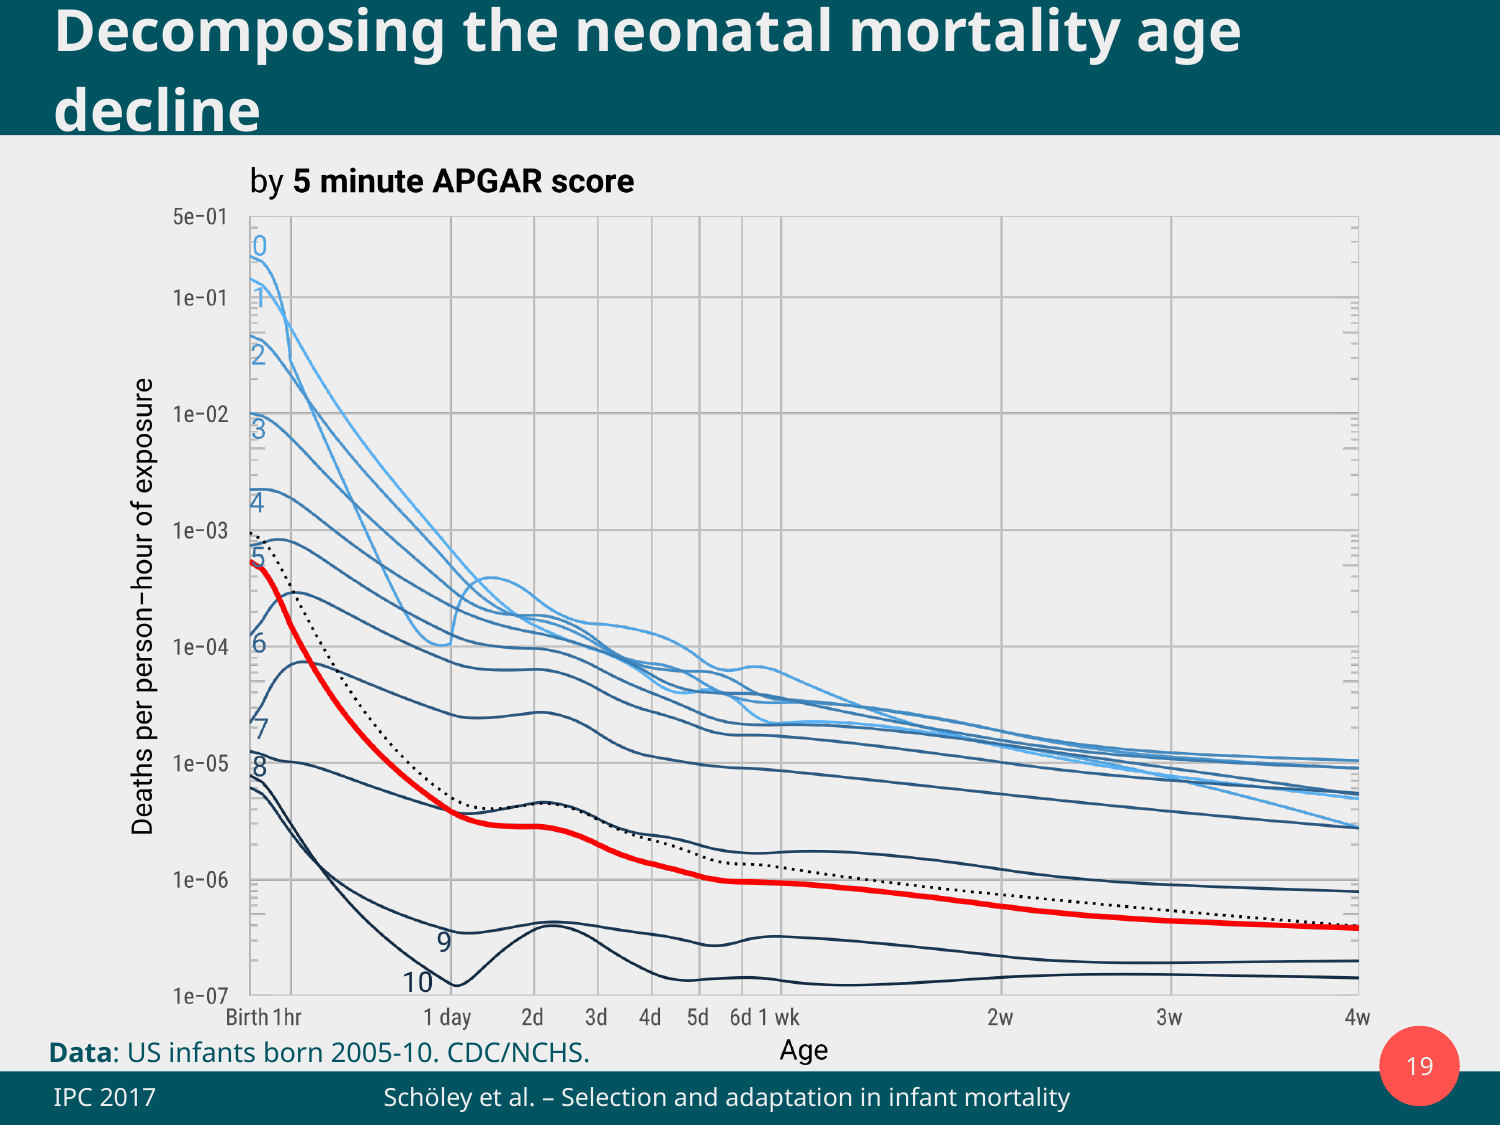

# Decomposing the neonatal mortality age decline
19
Data: US infants born 2005-10. CDC/NCHS.
IPC 2017
Schöley et al. – Selection and adaptation in infant mortality